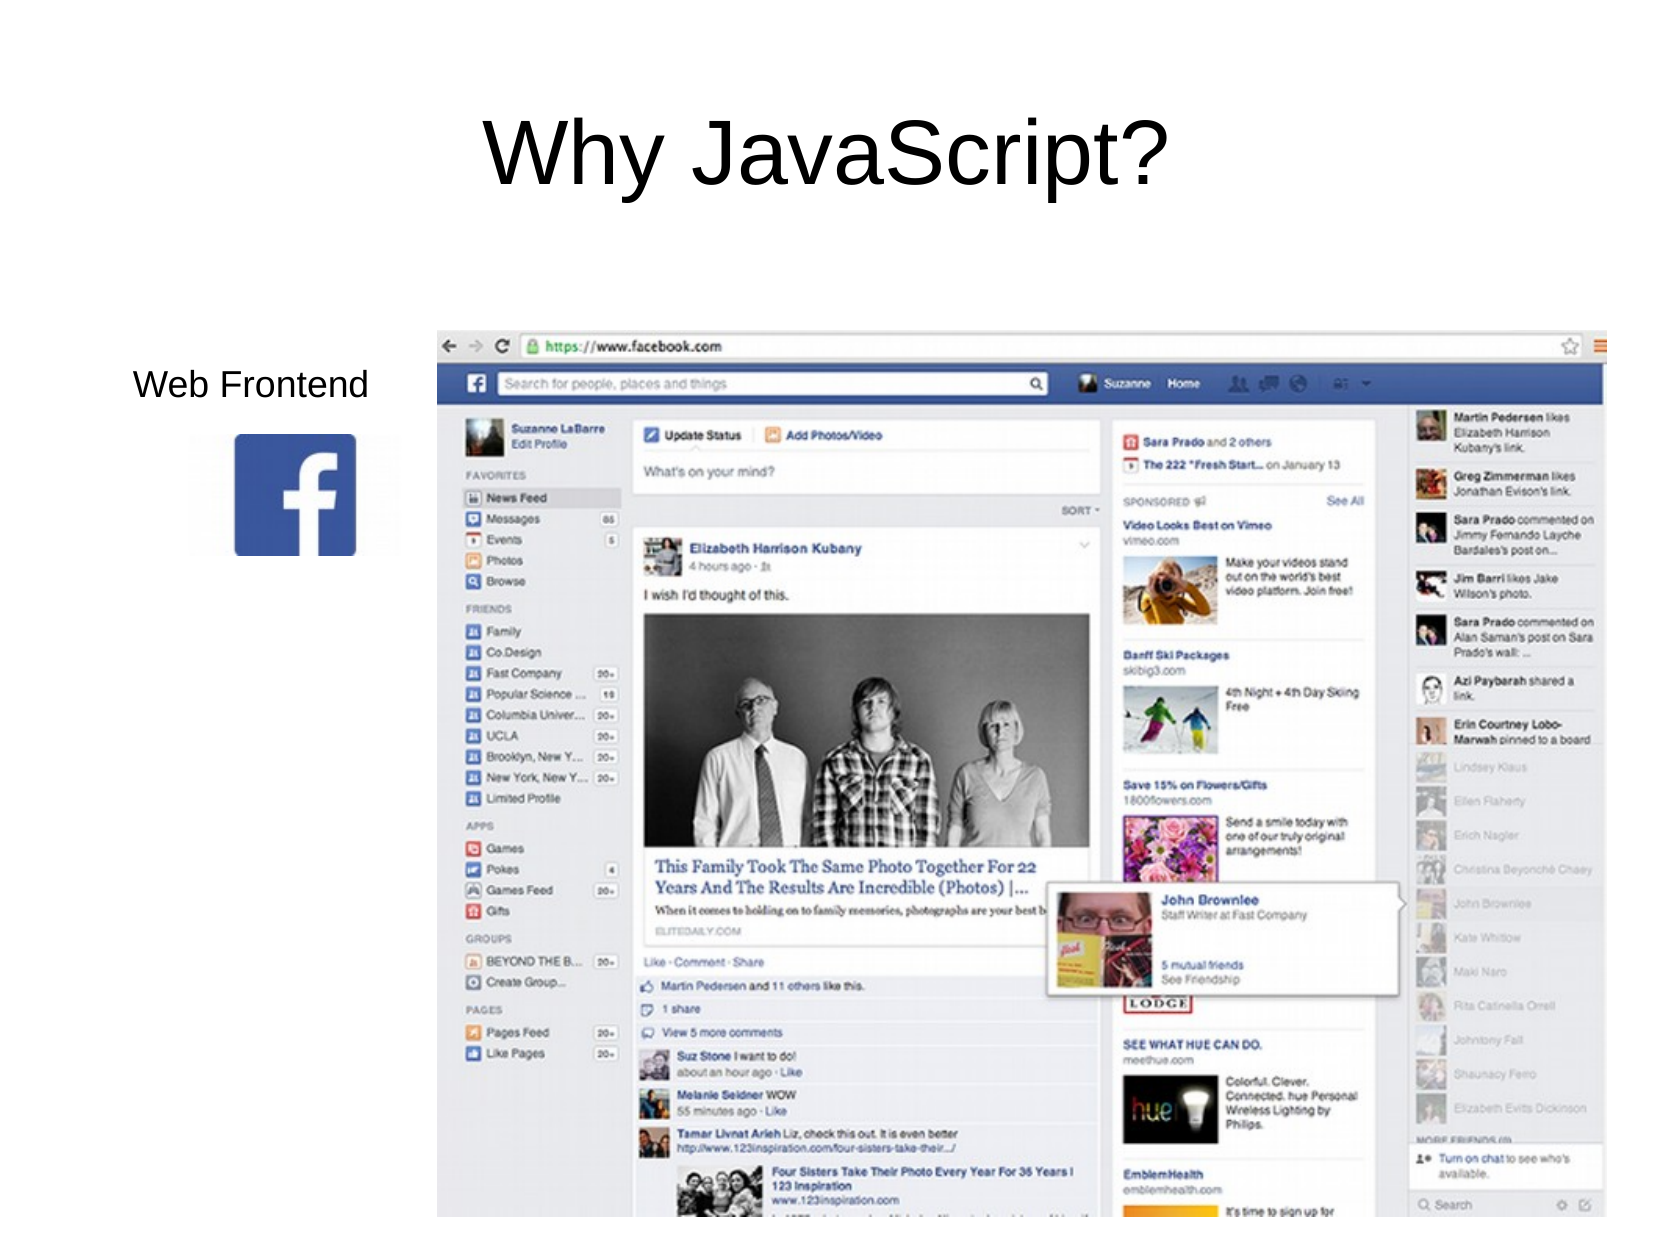

# Why JavaScript?
Web Frontend
Server-side
Software
Desktop
Applications
Realtime Analytics
& Graphics